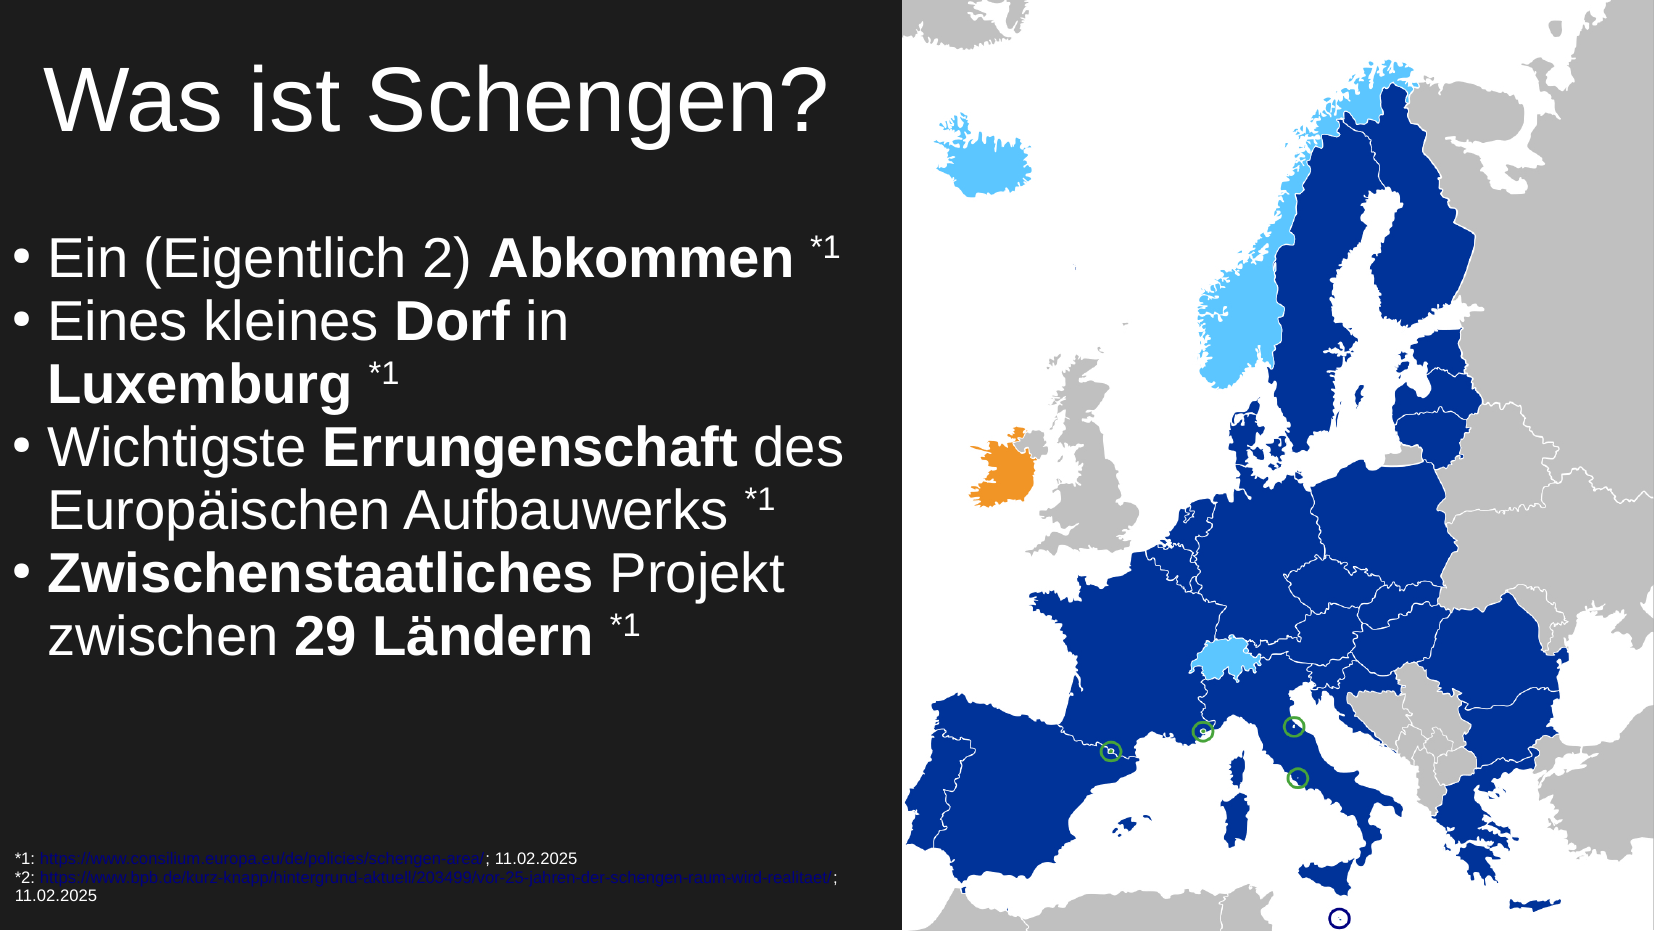

# Was ist Schengen?
Ein (Eigentlich 2) Abkommen *1
Eines kleines Dorf in Luxemburg *1
Wichtigste Errungenschaft des Europäischen Aufbauwerks *1
Zwischenstaatliches Projekt zwischen 29 Ländern *1
*1: https://www.consilium.europa.eu/de/policies/schengen-area/; 11.02.2025
*2: https://www.bpb.de/kurz-knapp/hintergrund-aktuell/203499/vor-25-jahren-der-schengen-raum-wird-realitaet/; 11.02.2025